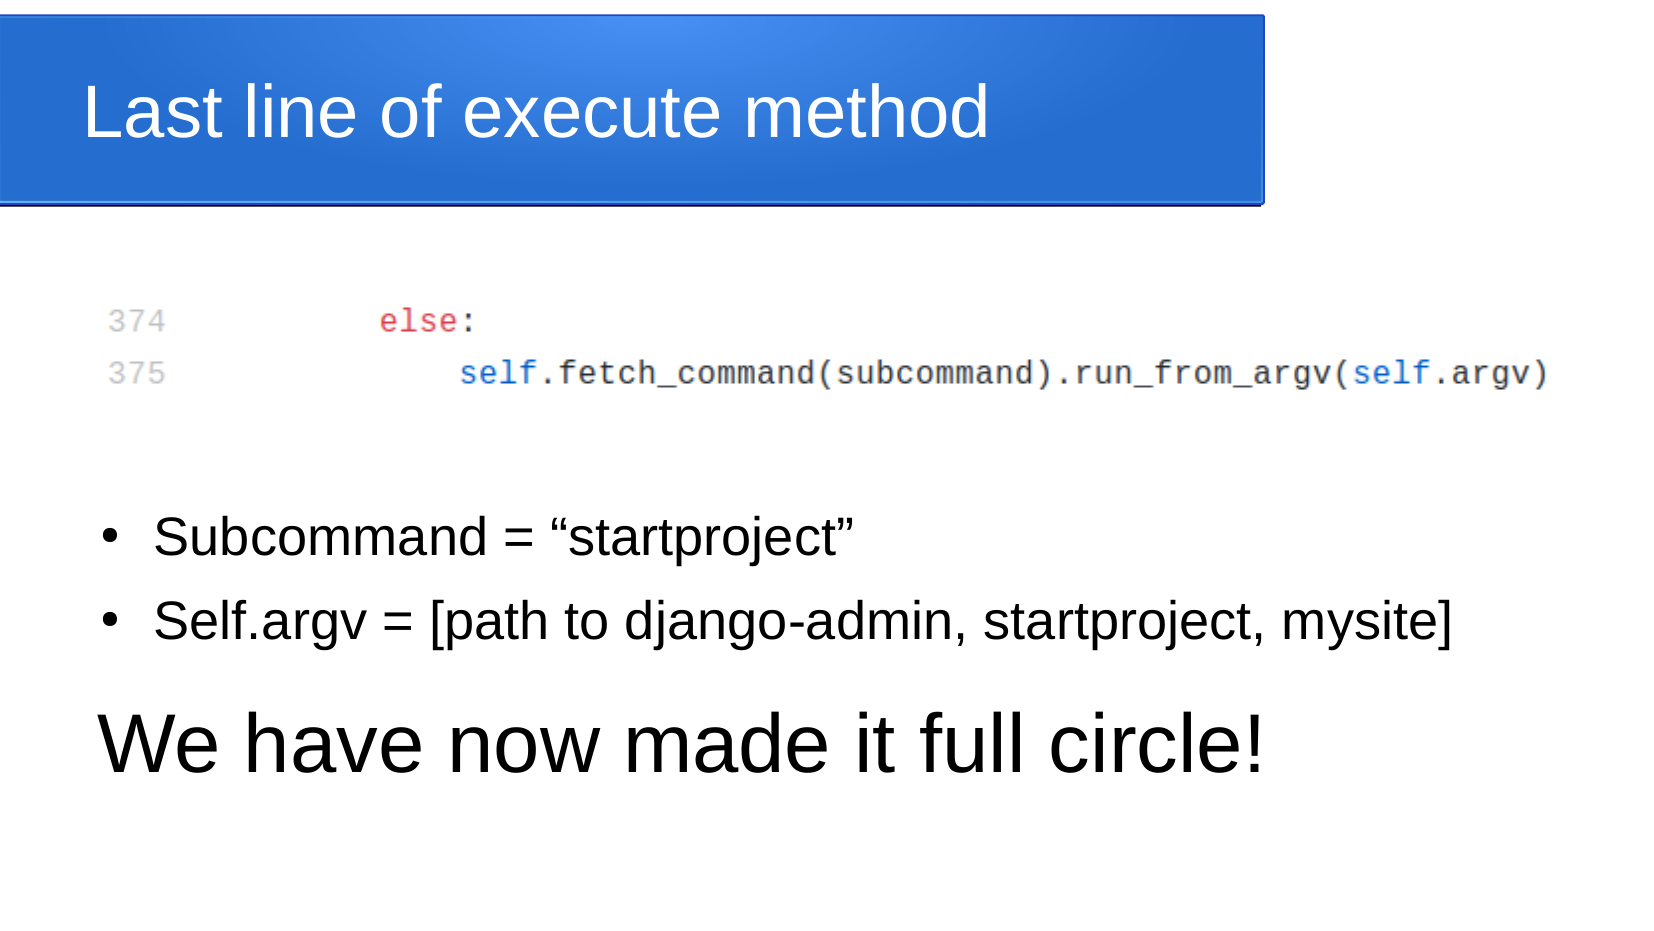

# Last line of execute method
Subcommand = “startproject”
Self.argv = [path to django-admin, startproject, mysite]
We have now made it full circle!